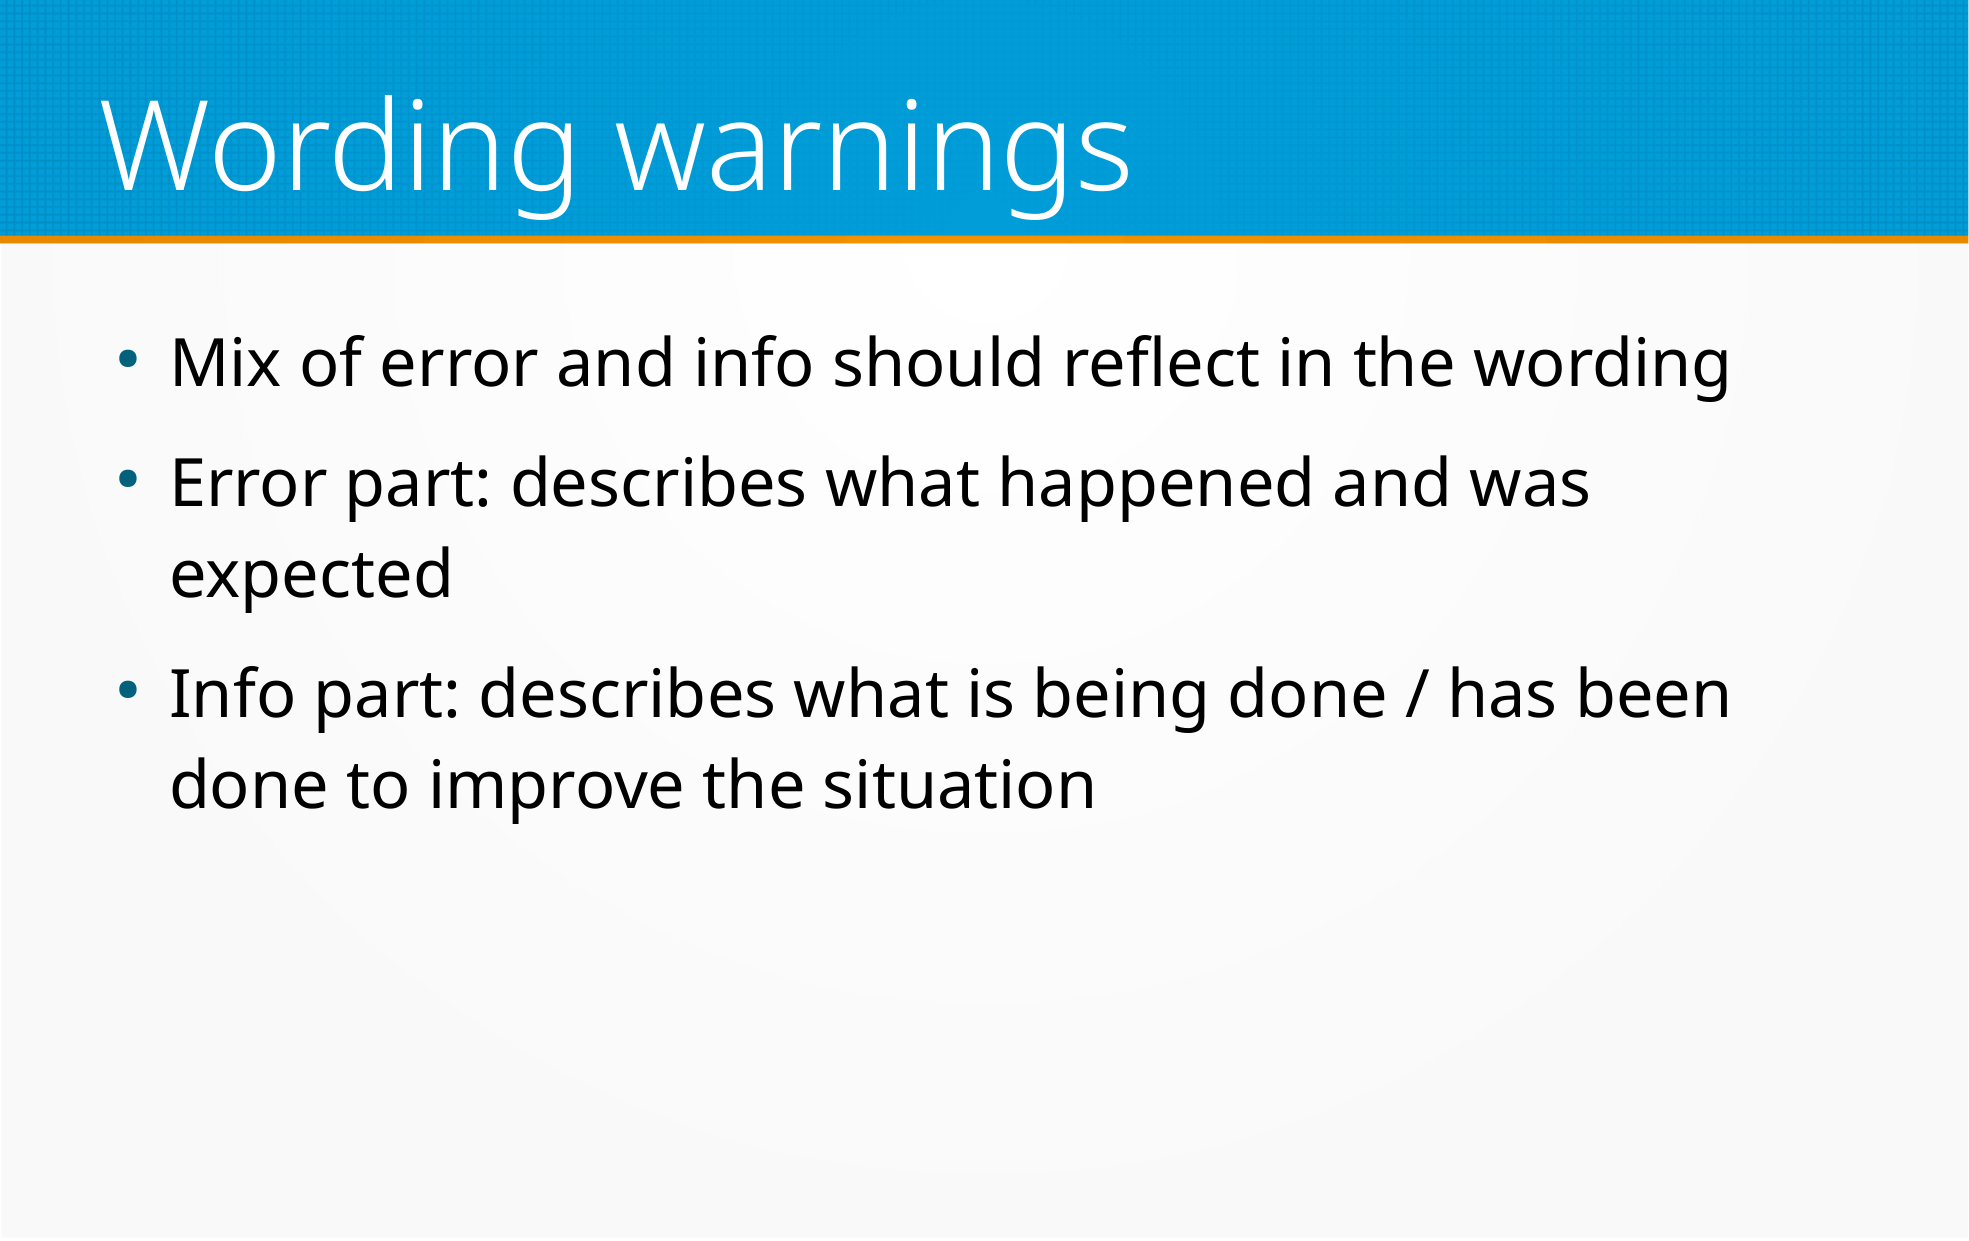

# Wording warnings
Mix of error and info should reflect in the wording
Error part: describes what happened and was expected
Info part: describes what is being done / has been done to improve the situation